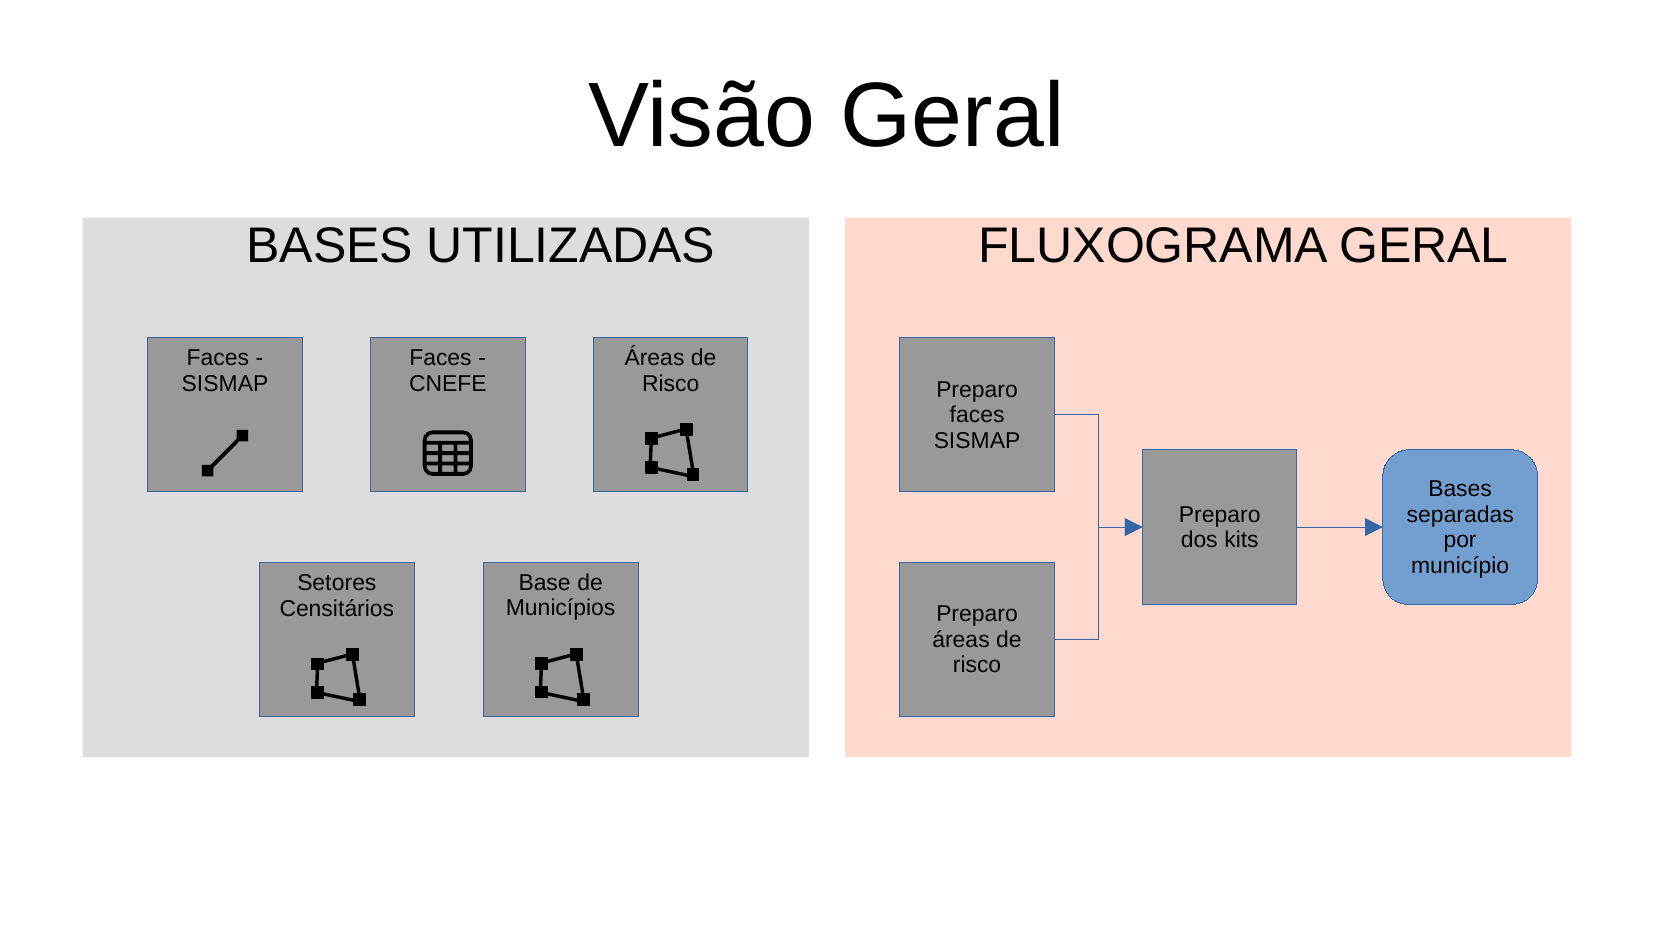

# Visão Geral
BASES UTILIZADAS
FLUXOGRAMA GERAL
Faces - SISMAP
Faces - CNEFE
Áreas de Risco
Preparo faces SISMAP
Bases separadas por município
Preparo dos kits
Base de Municípios
Preparo áreas de risco
Setores Censitários